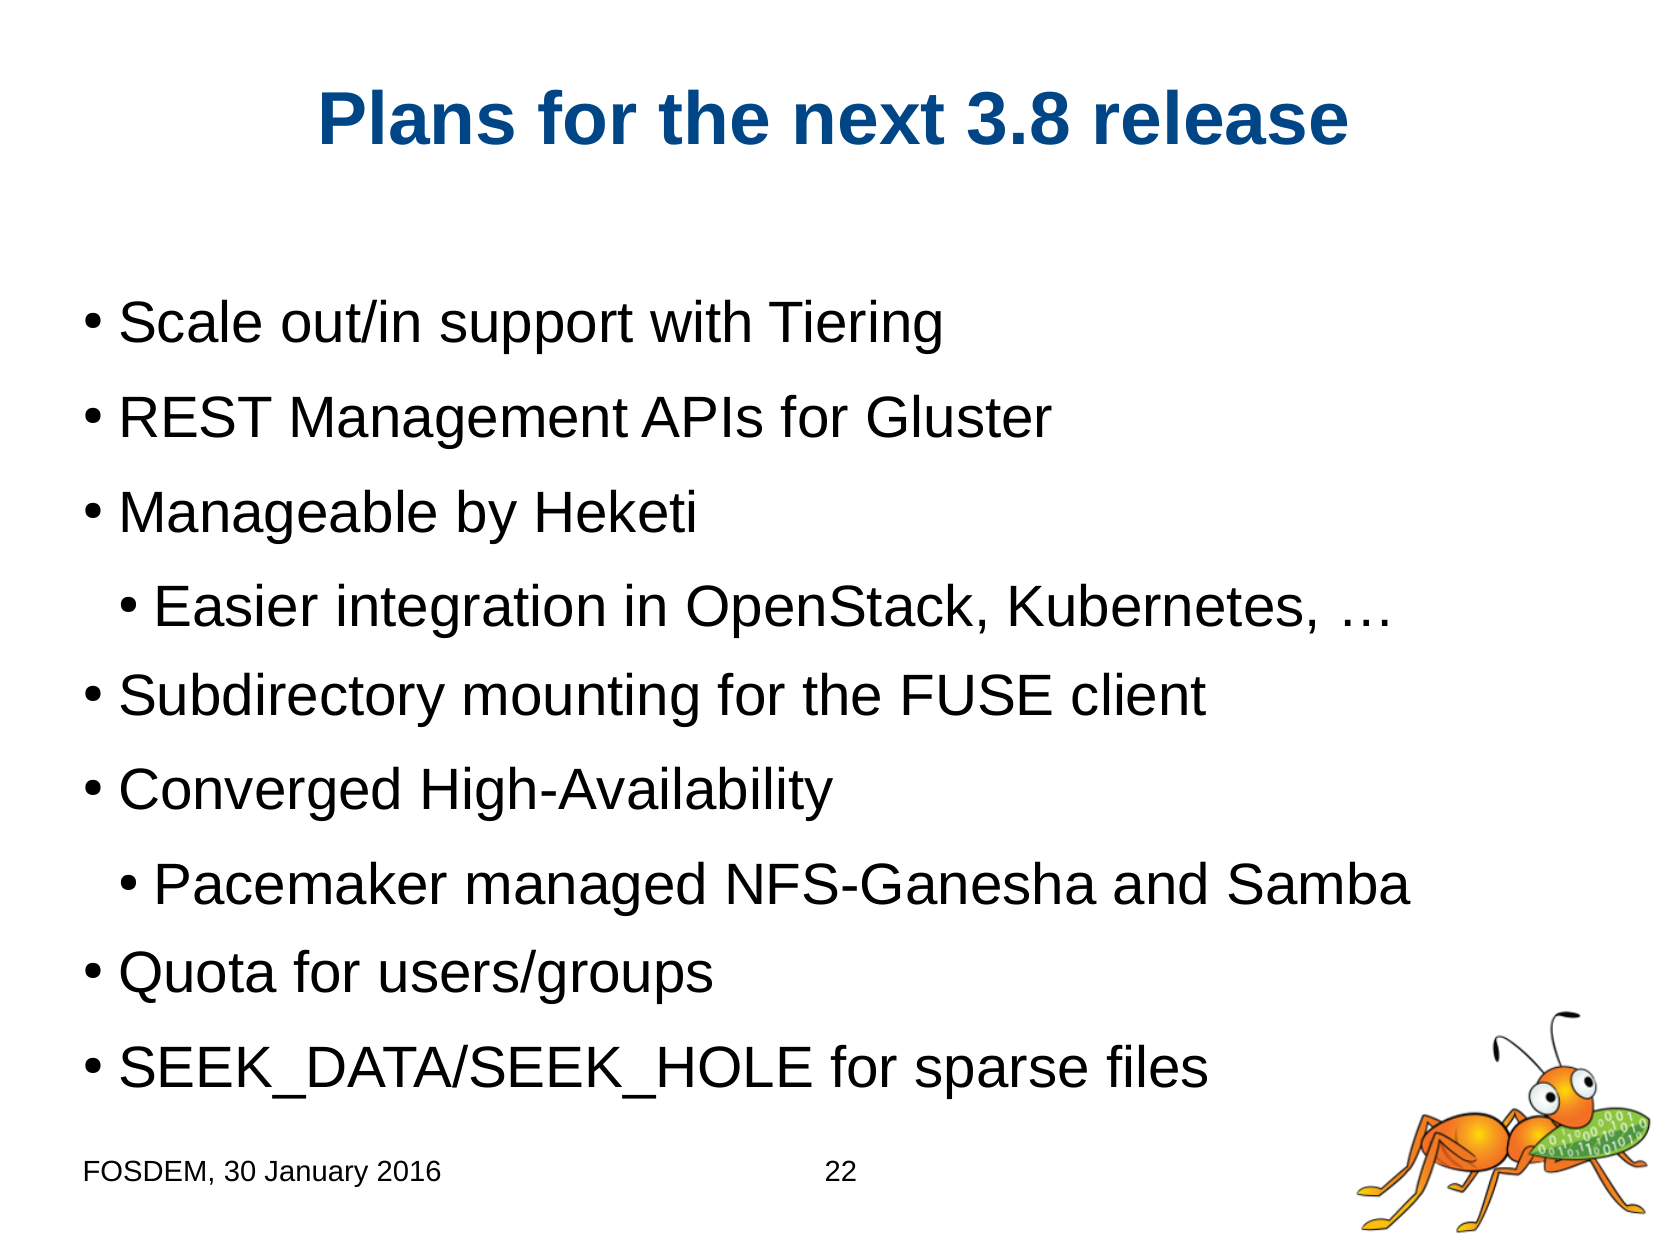

Plans for the next 3.8 release
# Scale out/in support with Tiering
REST Management APIs for Gluster
Manageable by Heketi
Easier integration in OpenStack, Kubernetes, …
Subdirectory mounting for the FUSE client
Converged High-Availability
Pacemaker managed NFS-Ganesha and Samba
Quota for users/groups
SEEK_DATA/SEEK_HOLE for sparse files
FOSDEM, 31 January 2015
22